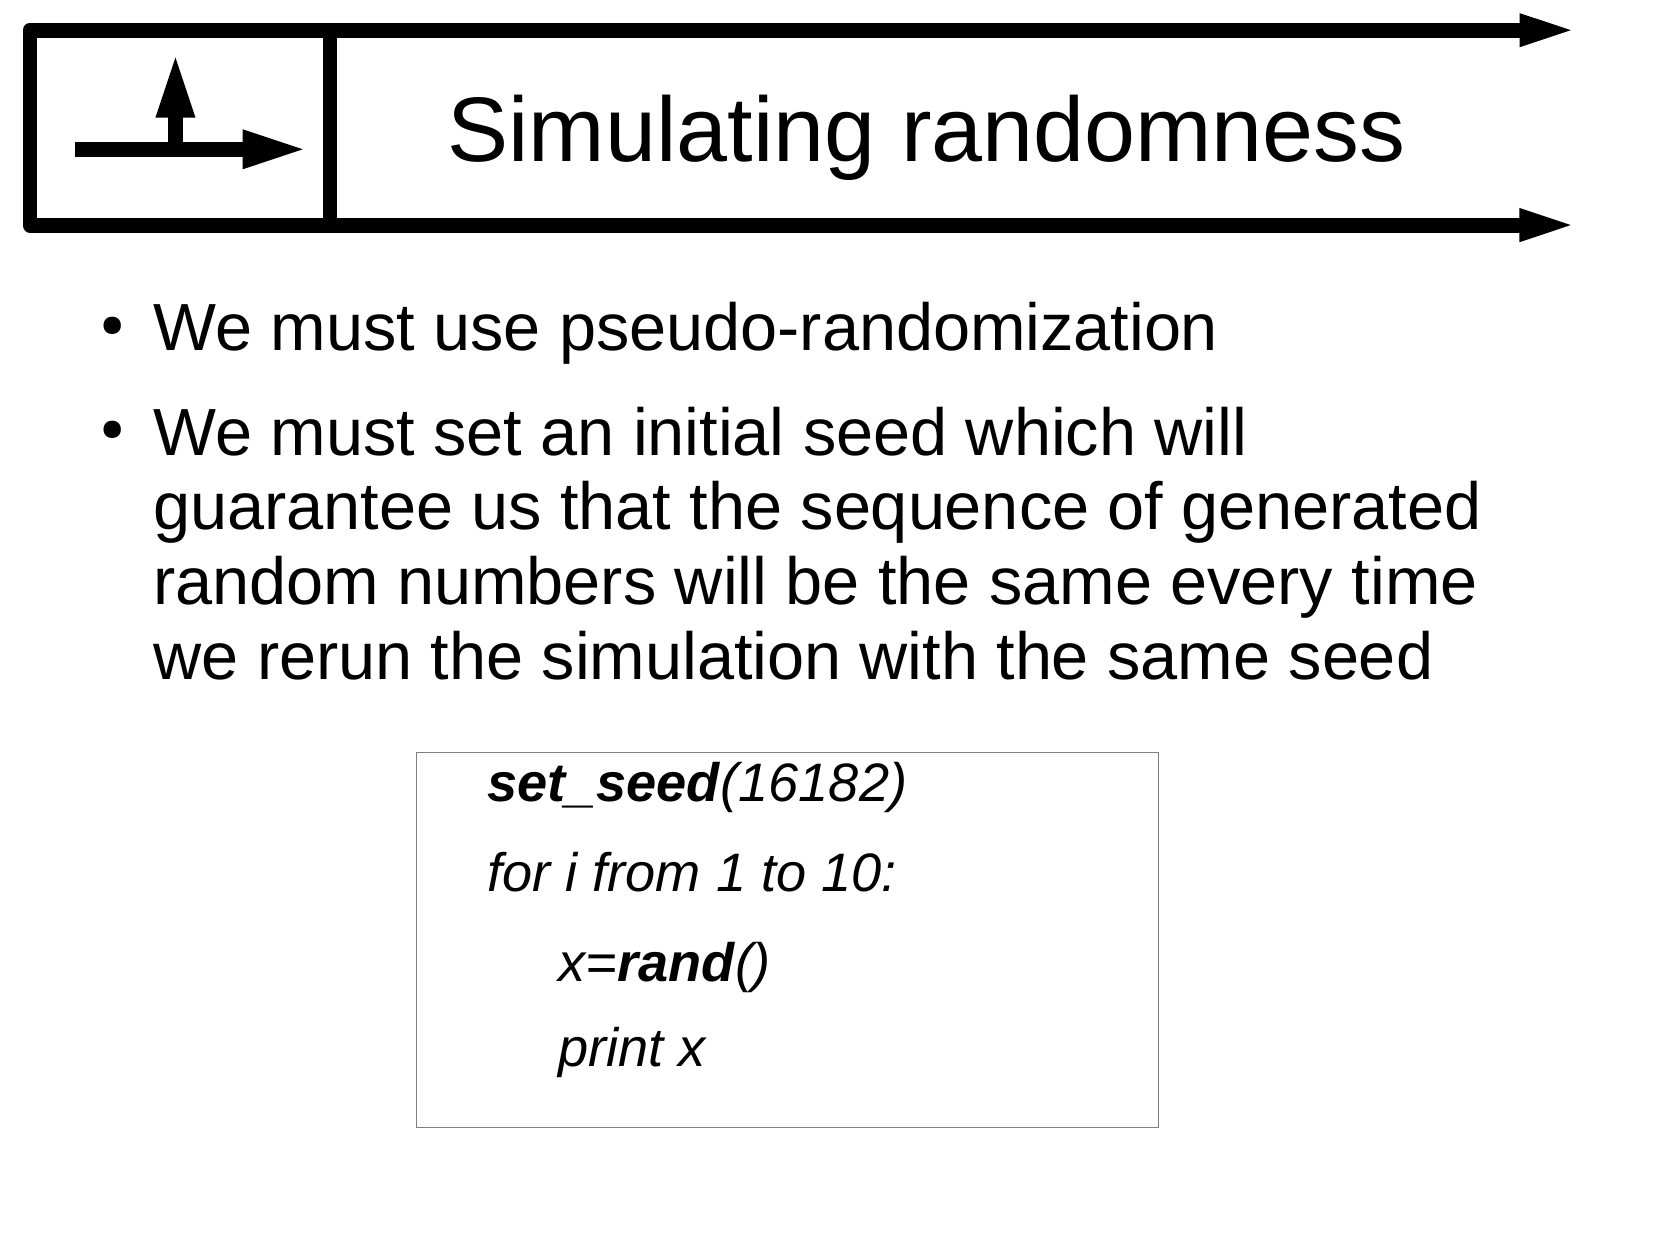

# Simulating randomness
We must use pseudo-randomization
We must set an initial seed which will guarantee us that the sequence of generated random numbers will be the same every time we rerun the simulation with the same seed
set_seed(16182)
for i from 1 to 10:
x=rand()
print x